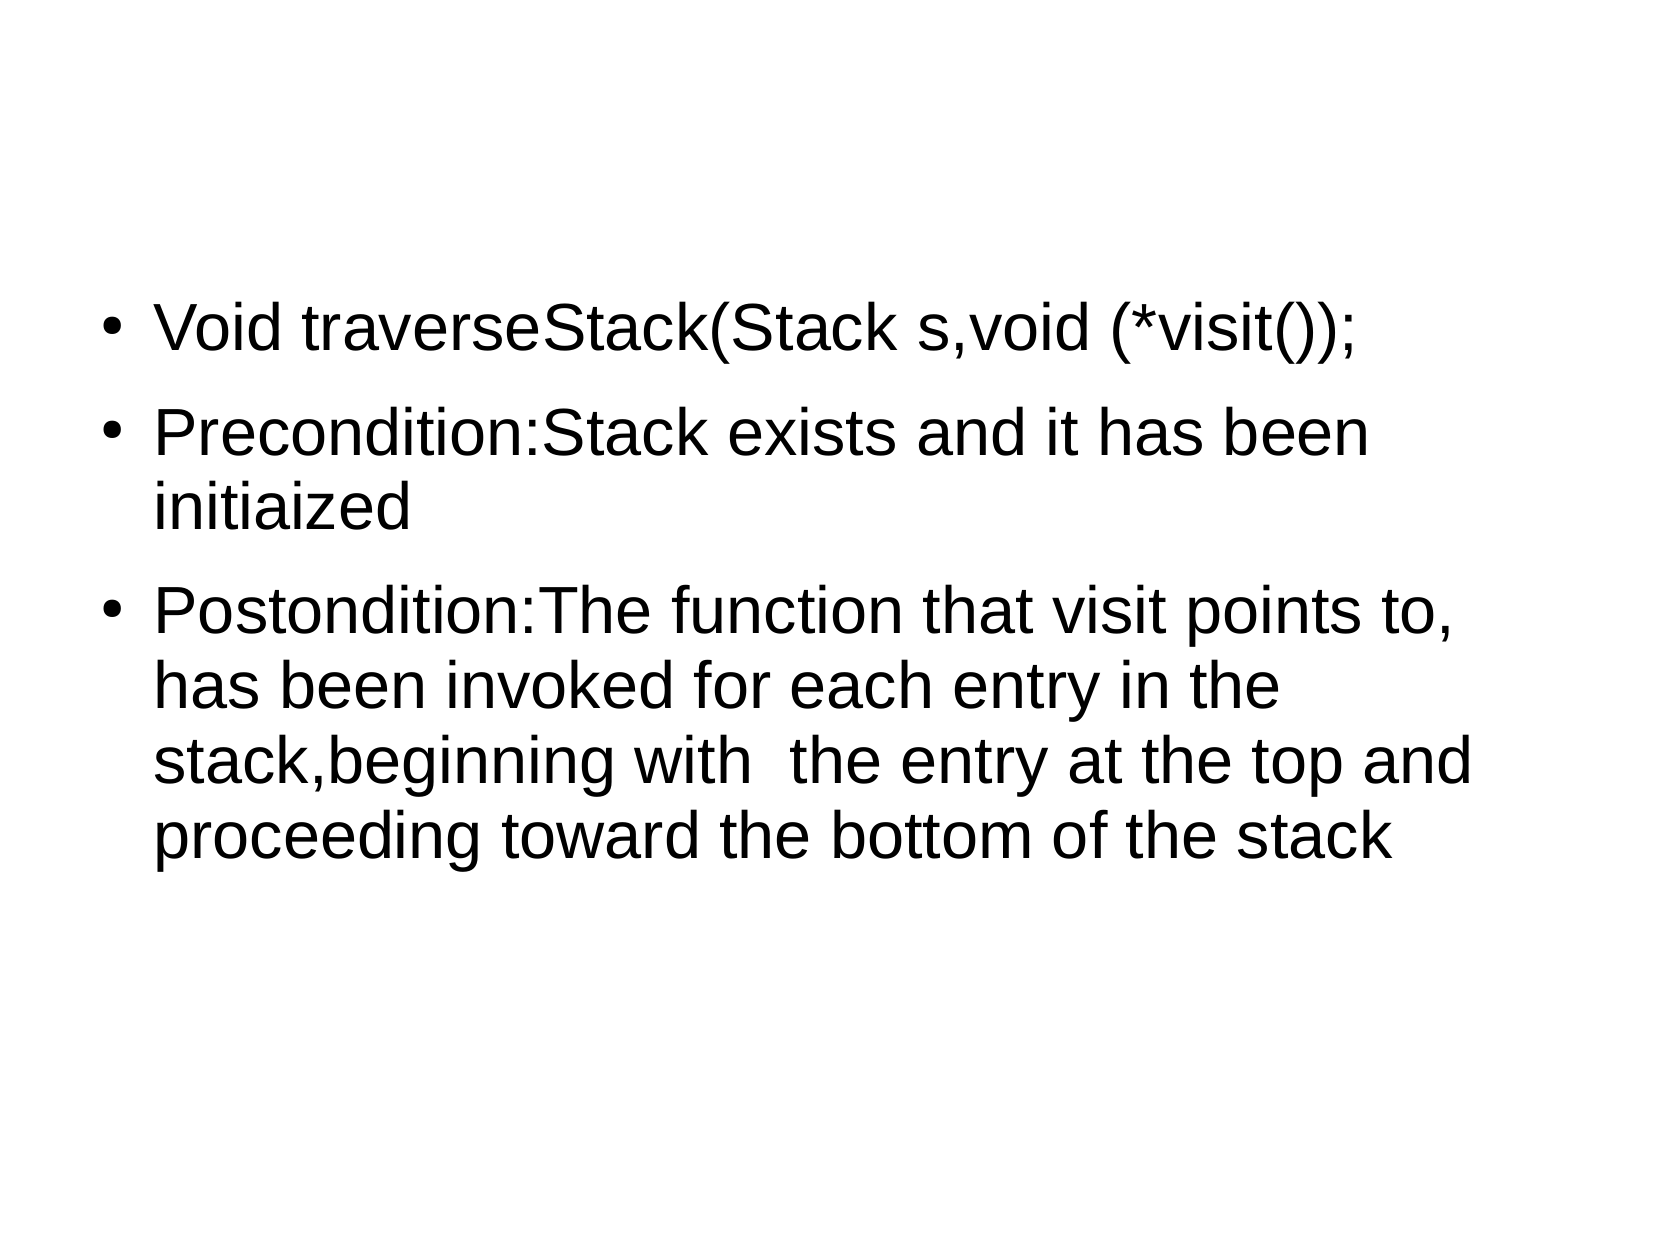

#
Void traverseStack(Stack s,void (*visit());
Precondition:Stack exists and it has been initiaized
Postondition:The function that visit points to, has been invoked for each entry in the stack,beginning with the entry at the top and proceeding toward the bottom of the stack